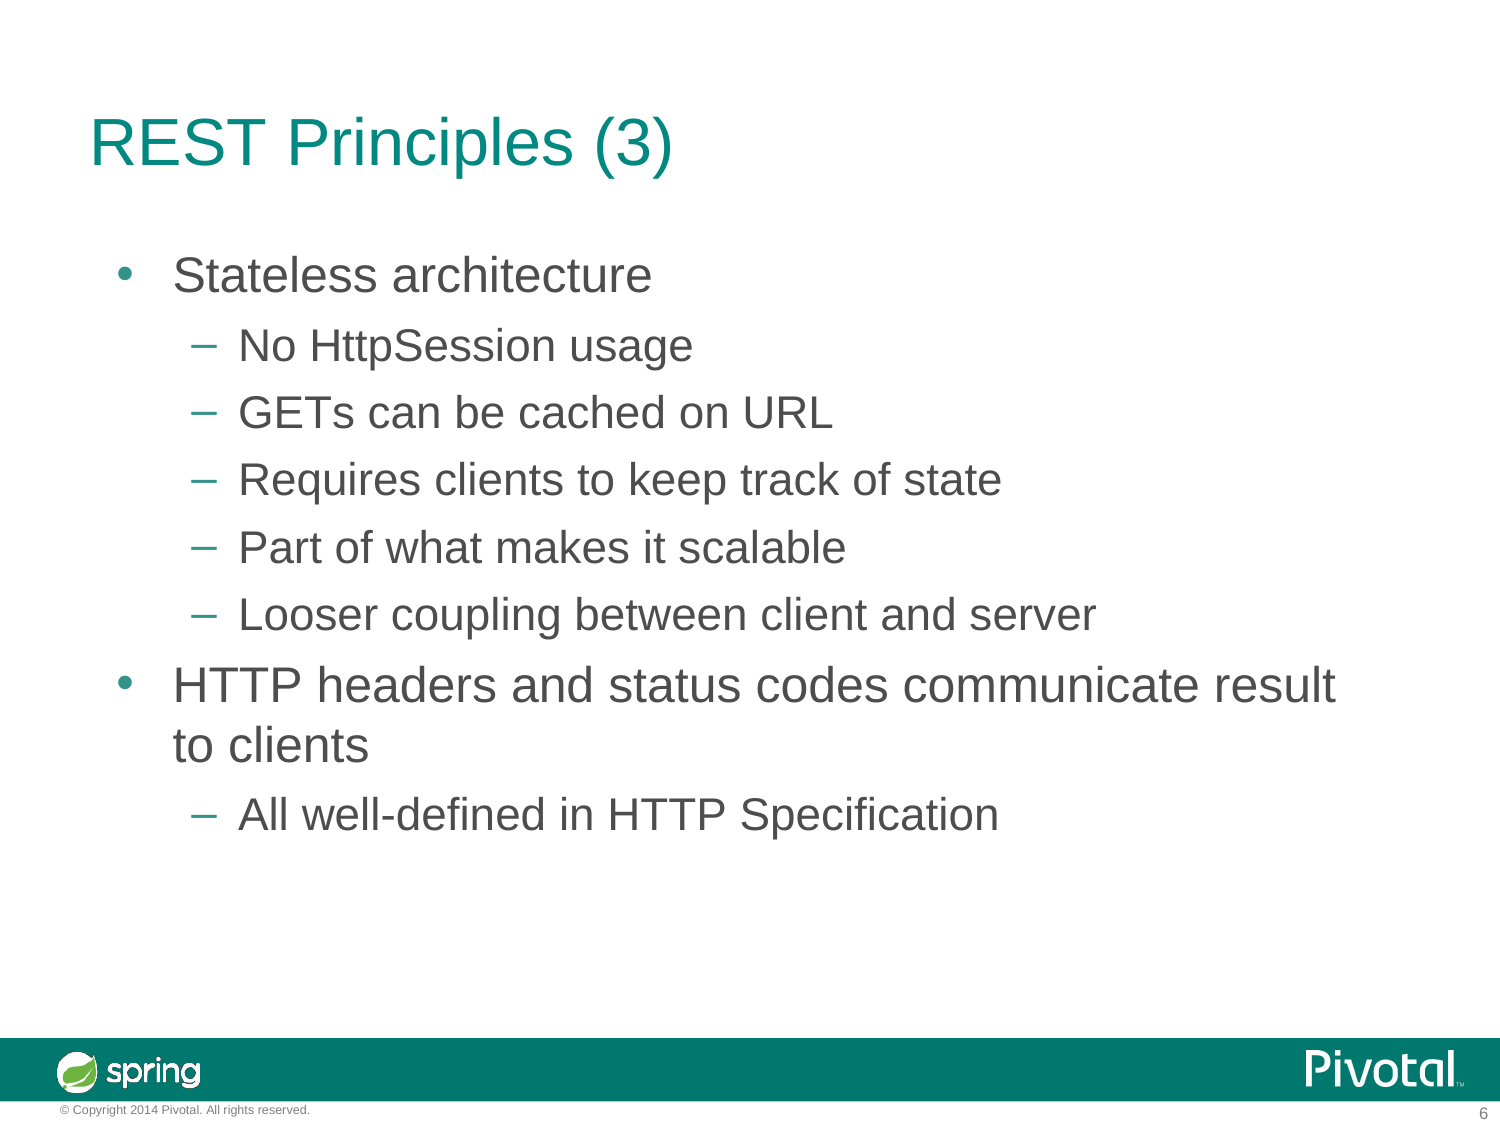

# REST Principles (3)
Stateless architecture
No HttpSession usage
GETs can be cached on URL
Requires clients to keep track of state
Part of what makes it scalable
Looser coupling between client and server
HTTP headers and status codes communicate result to clients
All well-defined in HTTP Specification